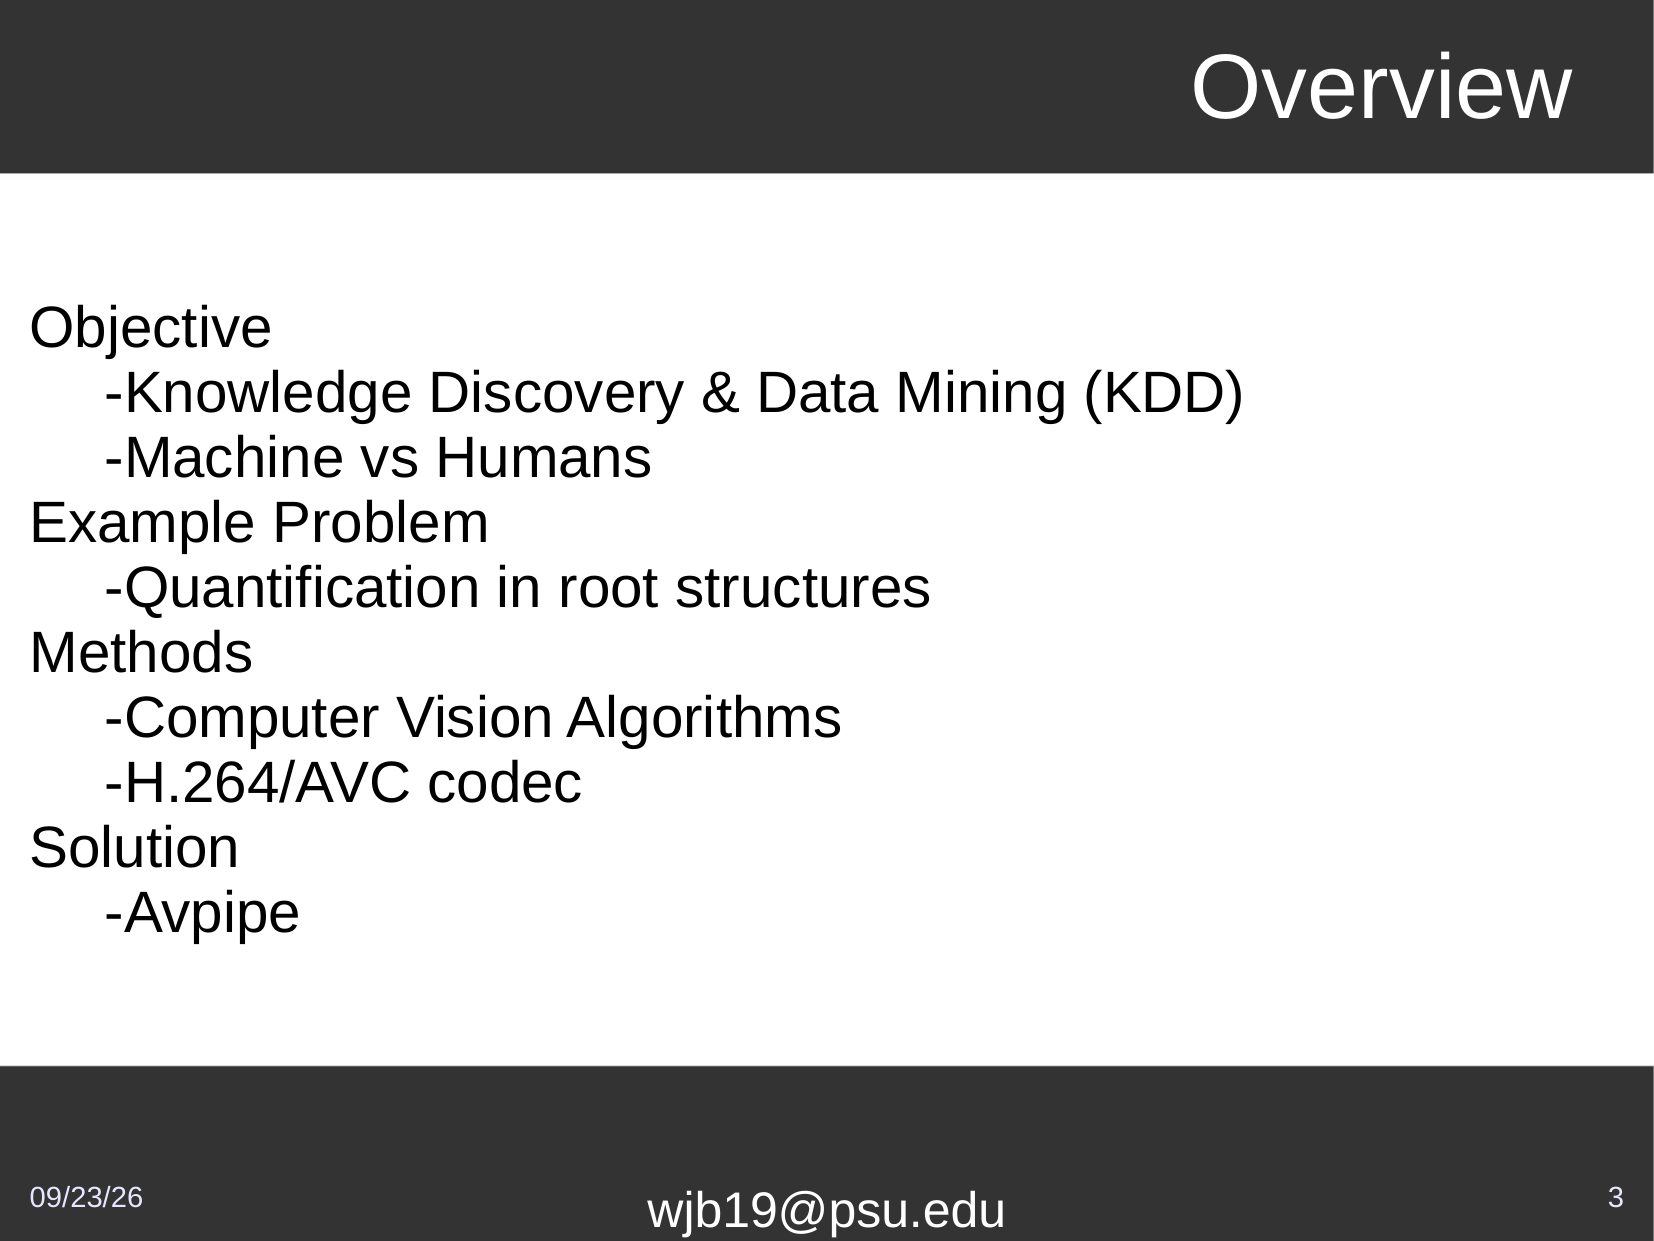

Overview
# Objective -Knowledge Discovery & Data Mining (KDD) -Machine vs Humans Example Problem -Quantification in root structures Methods -Computer Vision Algorithms -H.264/AVC codec Solution -Avpipe
3
wjb19@psu.edu